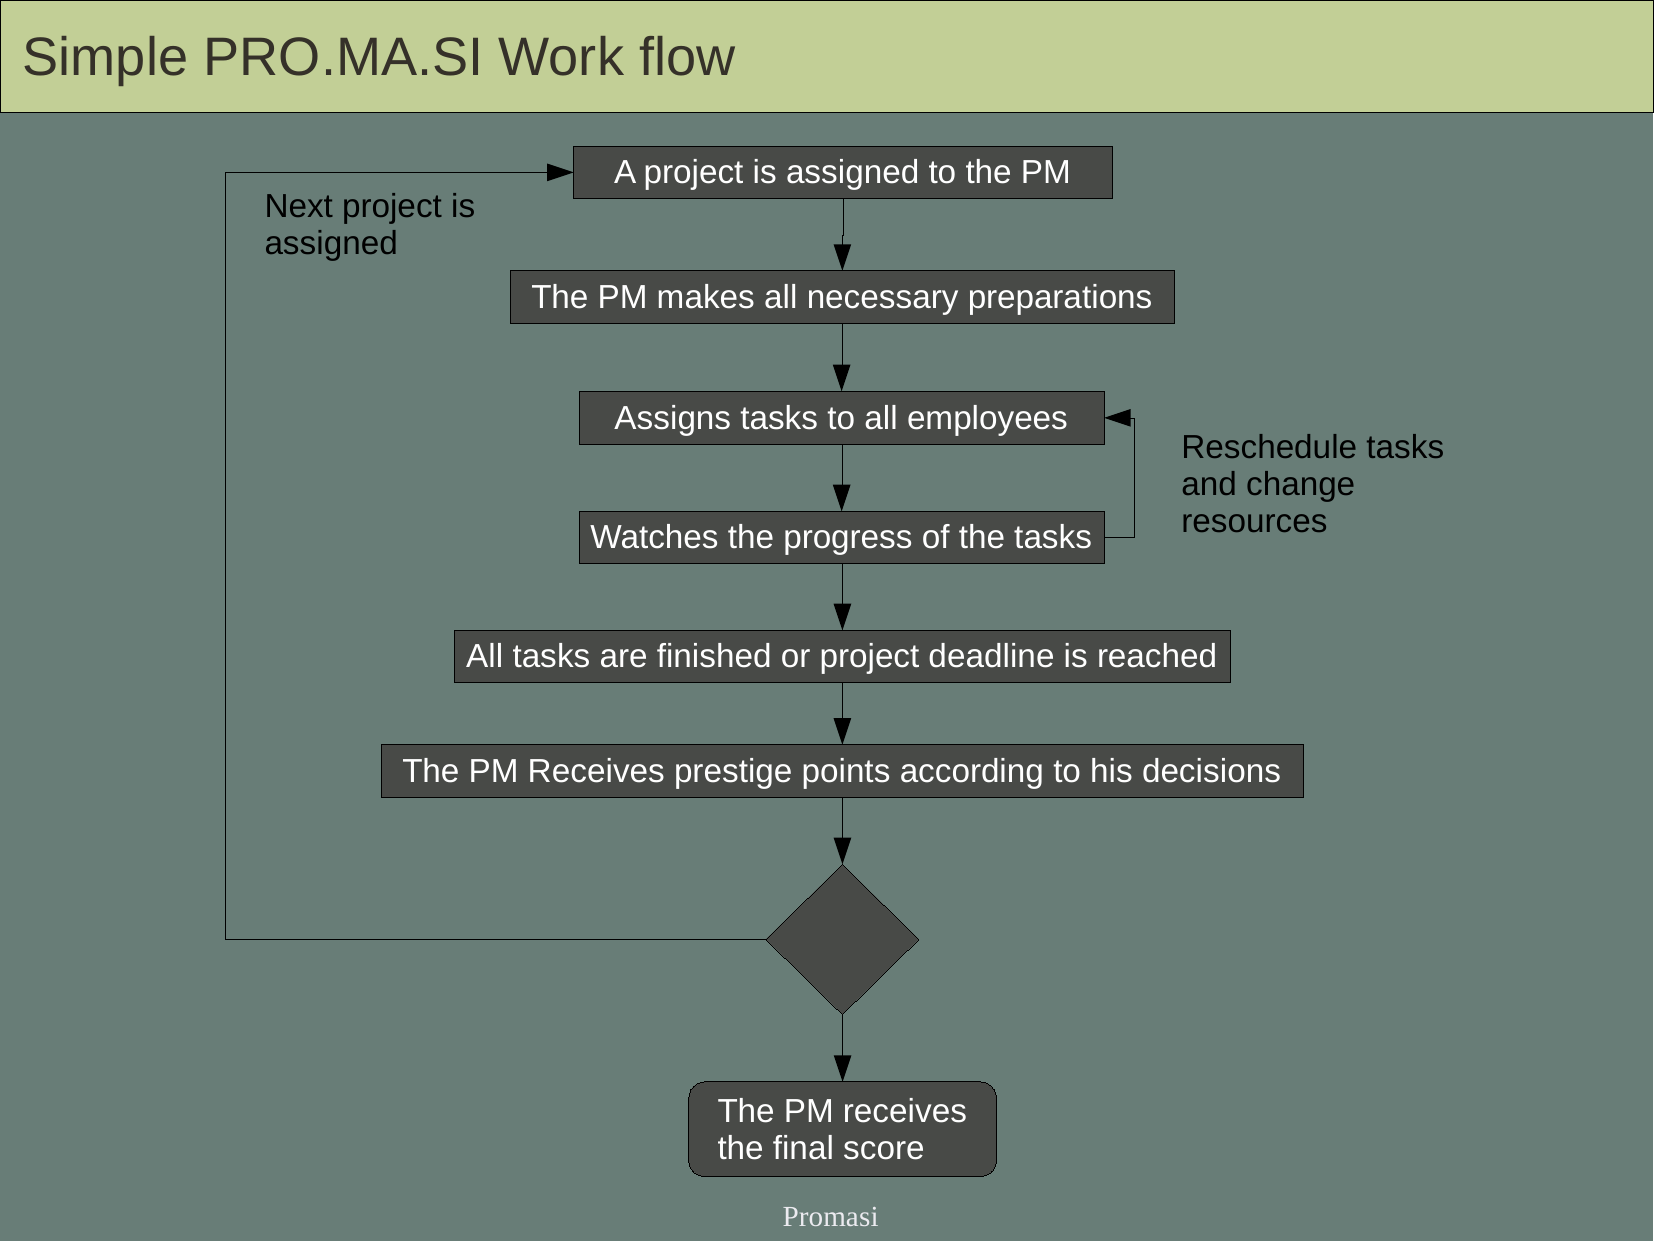

# Simple PRO.MA.SI Work flow
A project is assigned to the PM
Next project is assigned
The PM makes all necessary preparations
Assigns tasks to all employees
Reschedule tasks and change resources
Watches the progress of the tasks
All tasks are finished or project deadline is reached
The PM Receives prestige points according to his decisions
The PM receives
 the final score